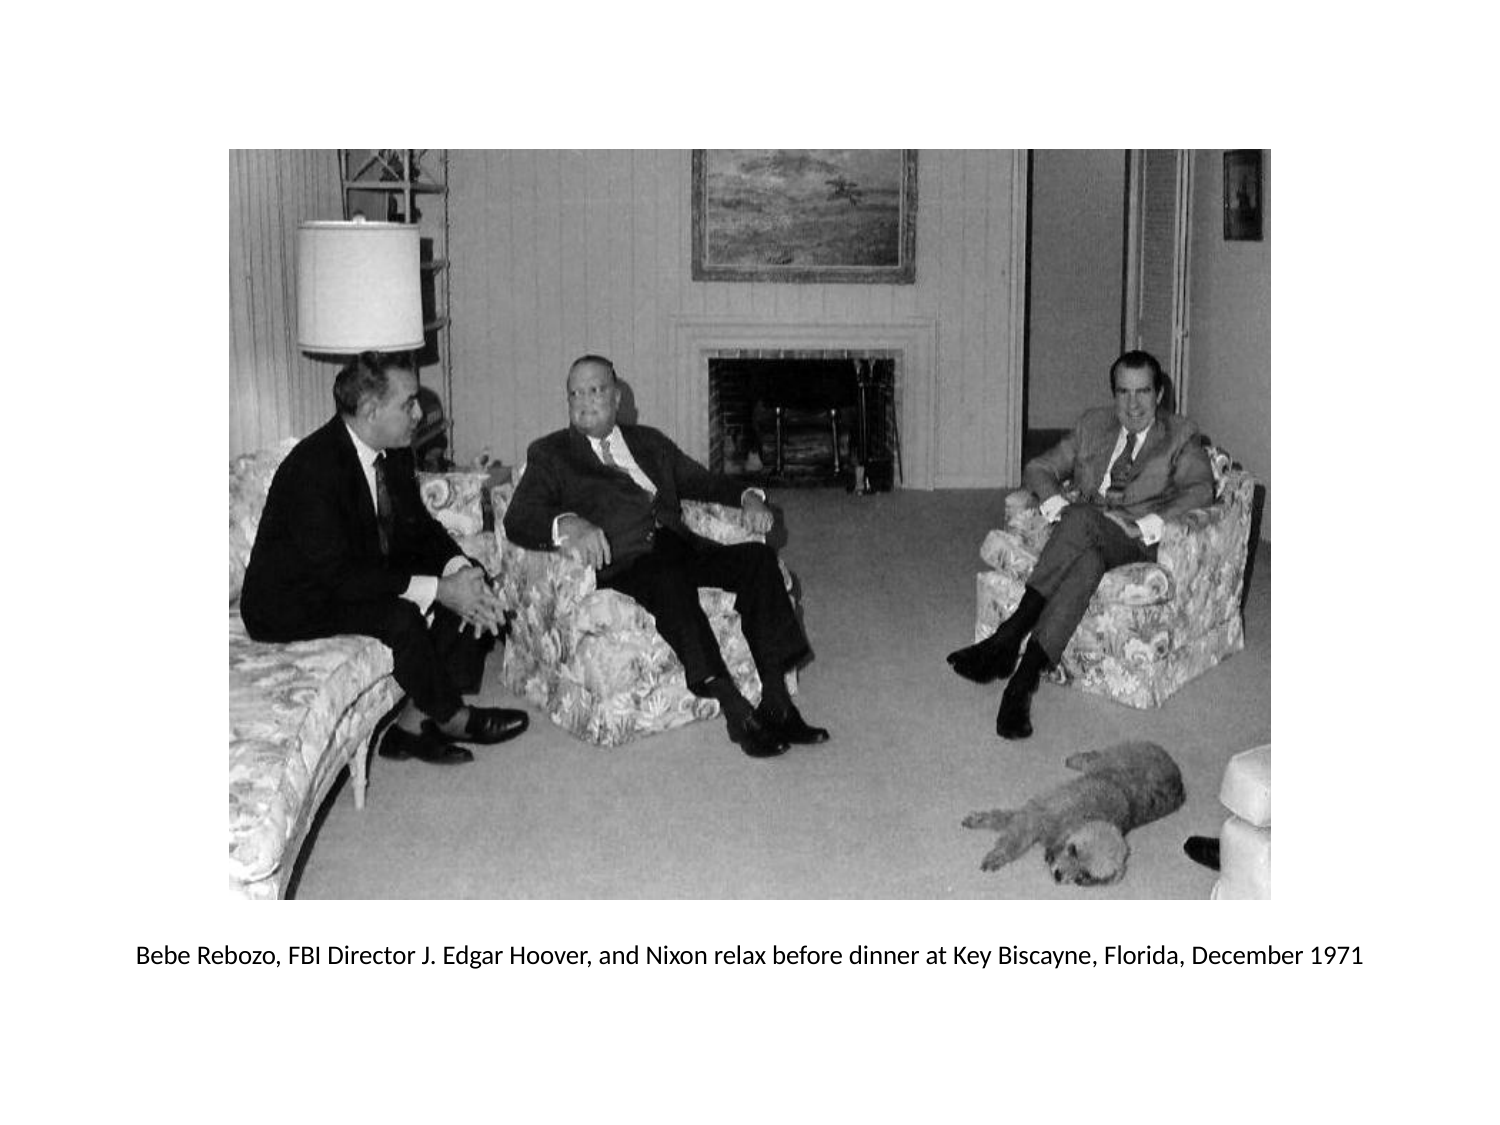

Bebe Rebozo, FBI Director J. Edgar Hoover, and Nixon relax before dinner at Key Biscayne, Florida, December 1971